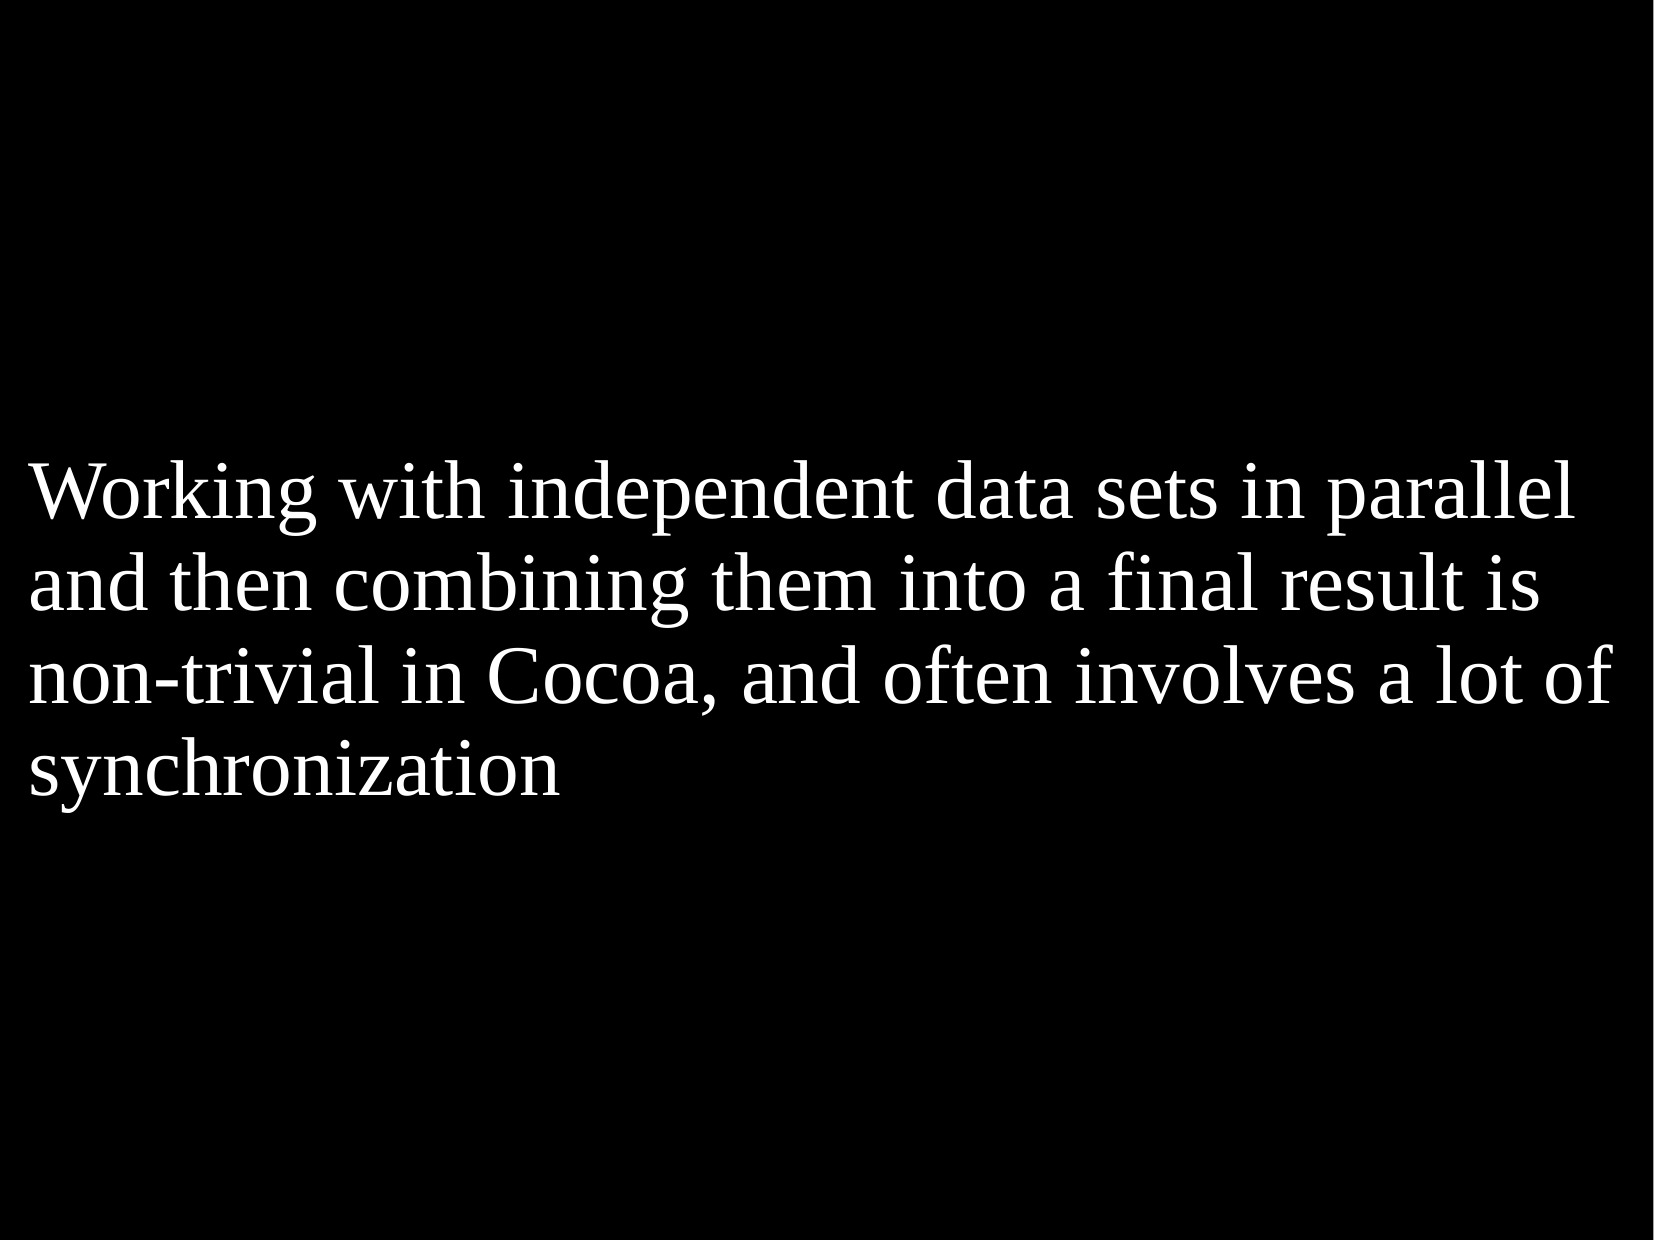

Working with independent data sets in parallel and then combining them into a final result is non-trivial in Cocoa, and often involves a lot of synchronization